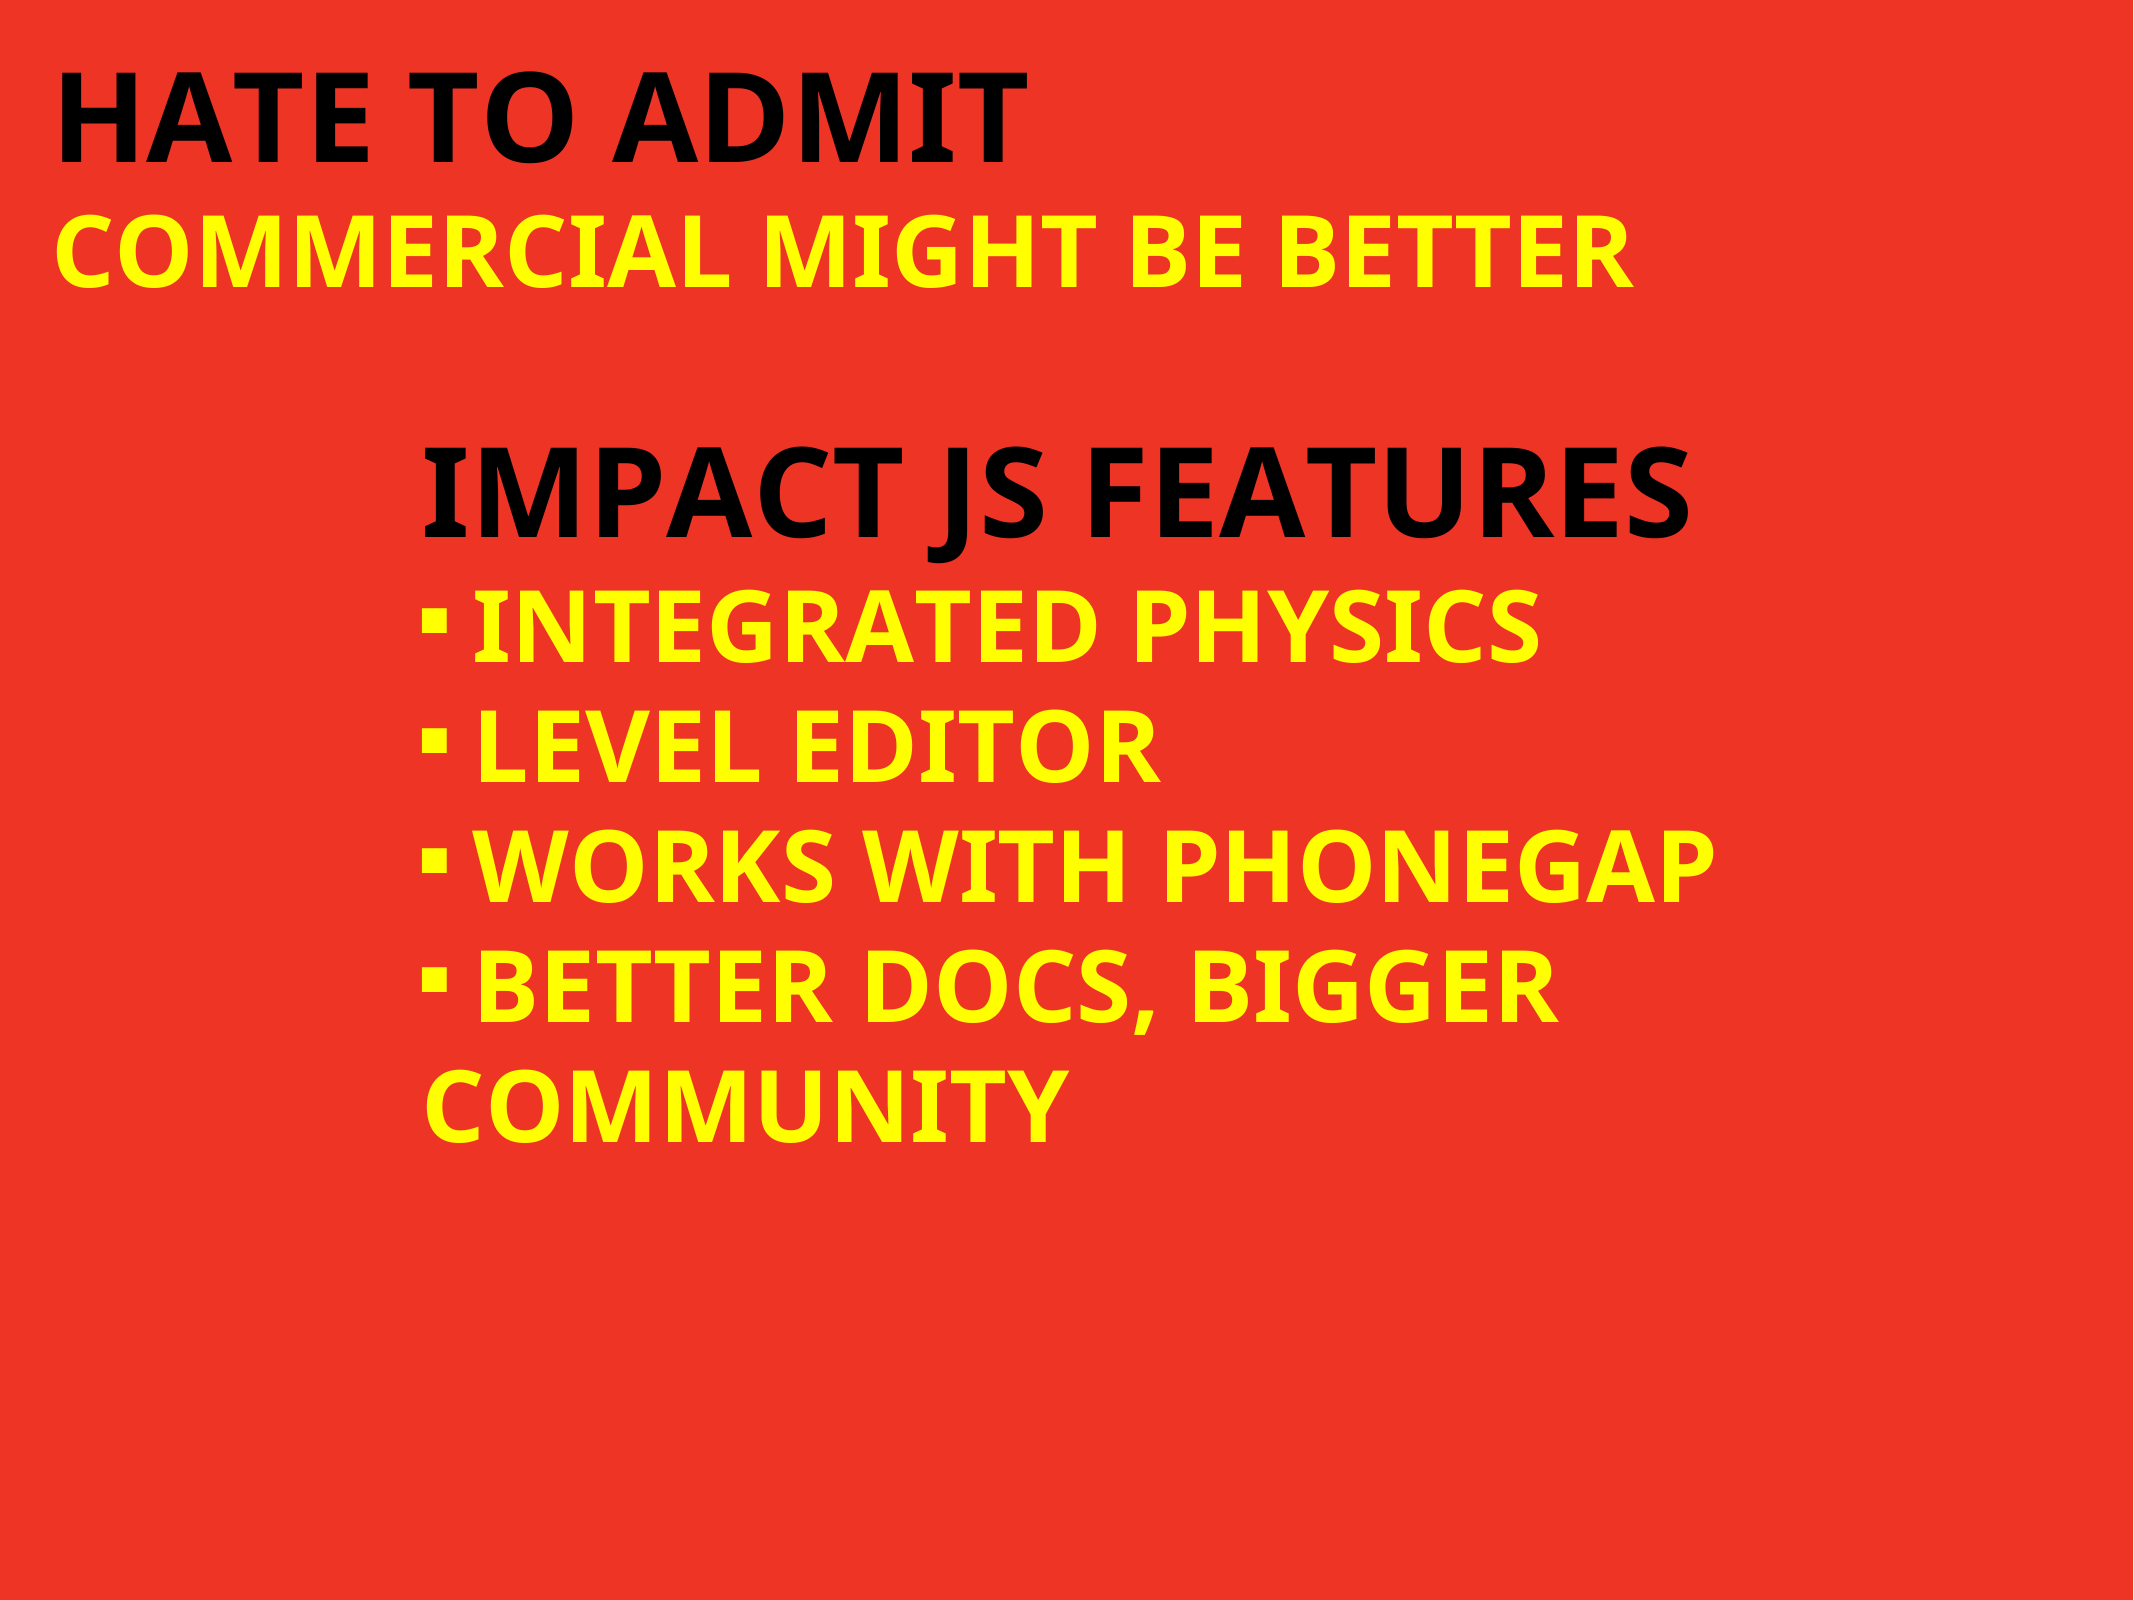

HATE TO ADMIT
COMMERCIAL MIGHT BE BETTER
IMPACT JS FEATURES
 INTEGRATED PHYSICS
 LEVEL EDITOR
 WORKS WITH PHONEGAP
 BETTER DOCS, BIGGER COMMUNITY